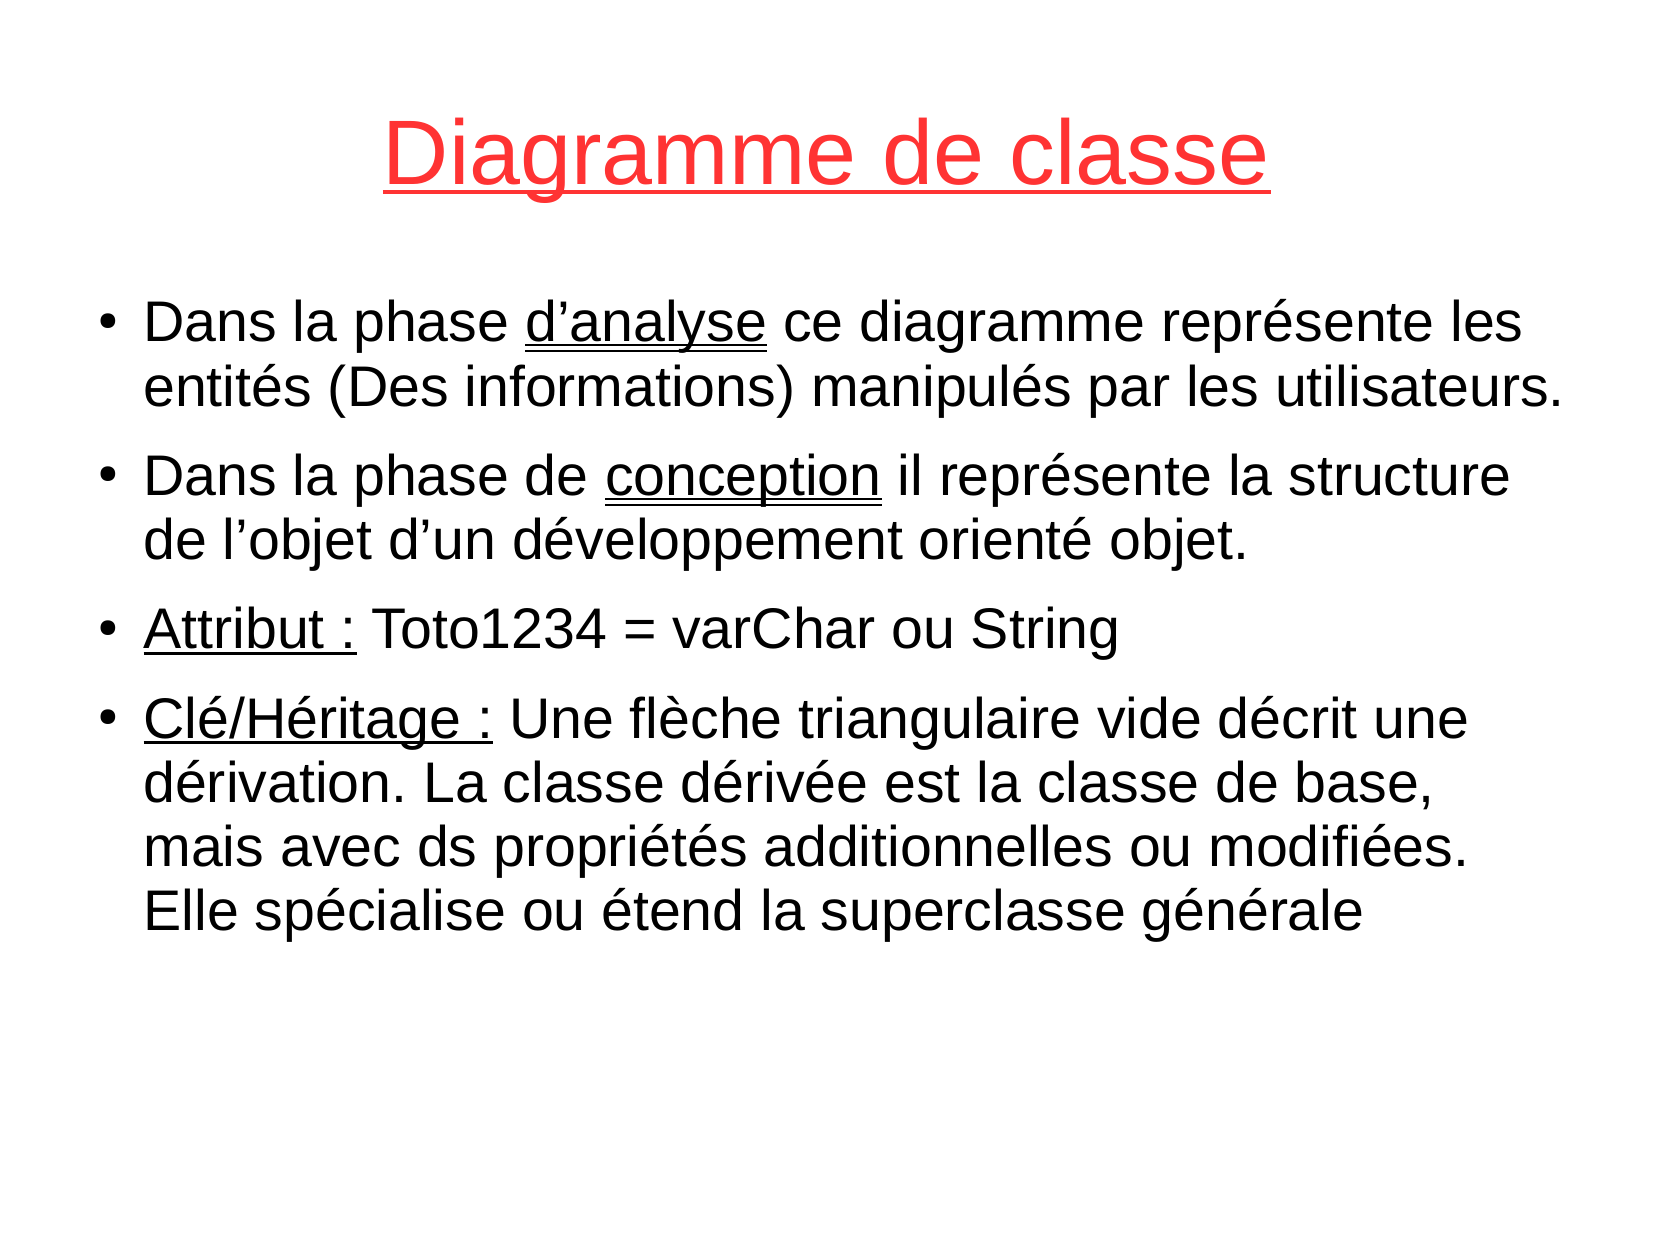

# Diagramme de classe
Dans la phase d’analyse ce diagramme représente les entités (Des informations) manipulés par les utilisateurs.
Dans la phase de conception il représente la structure de l’objet d’un développement orienté objet.
Attribut : Toto1234 = varChar ou String
Clé/Héritage : Une flèche triangulaire vide décrit une dérivation. La classe dérivée est la classe de base, mais avec ds propriétés additionnelles ou modifiées.
Elle spécialise ou étend la superclasse générale